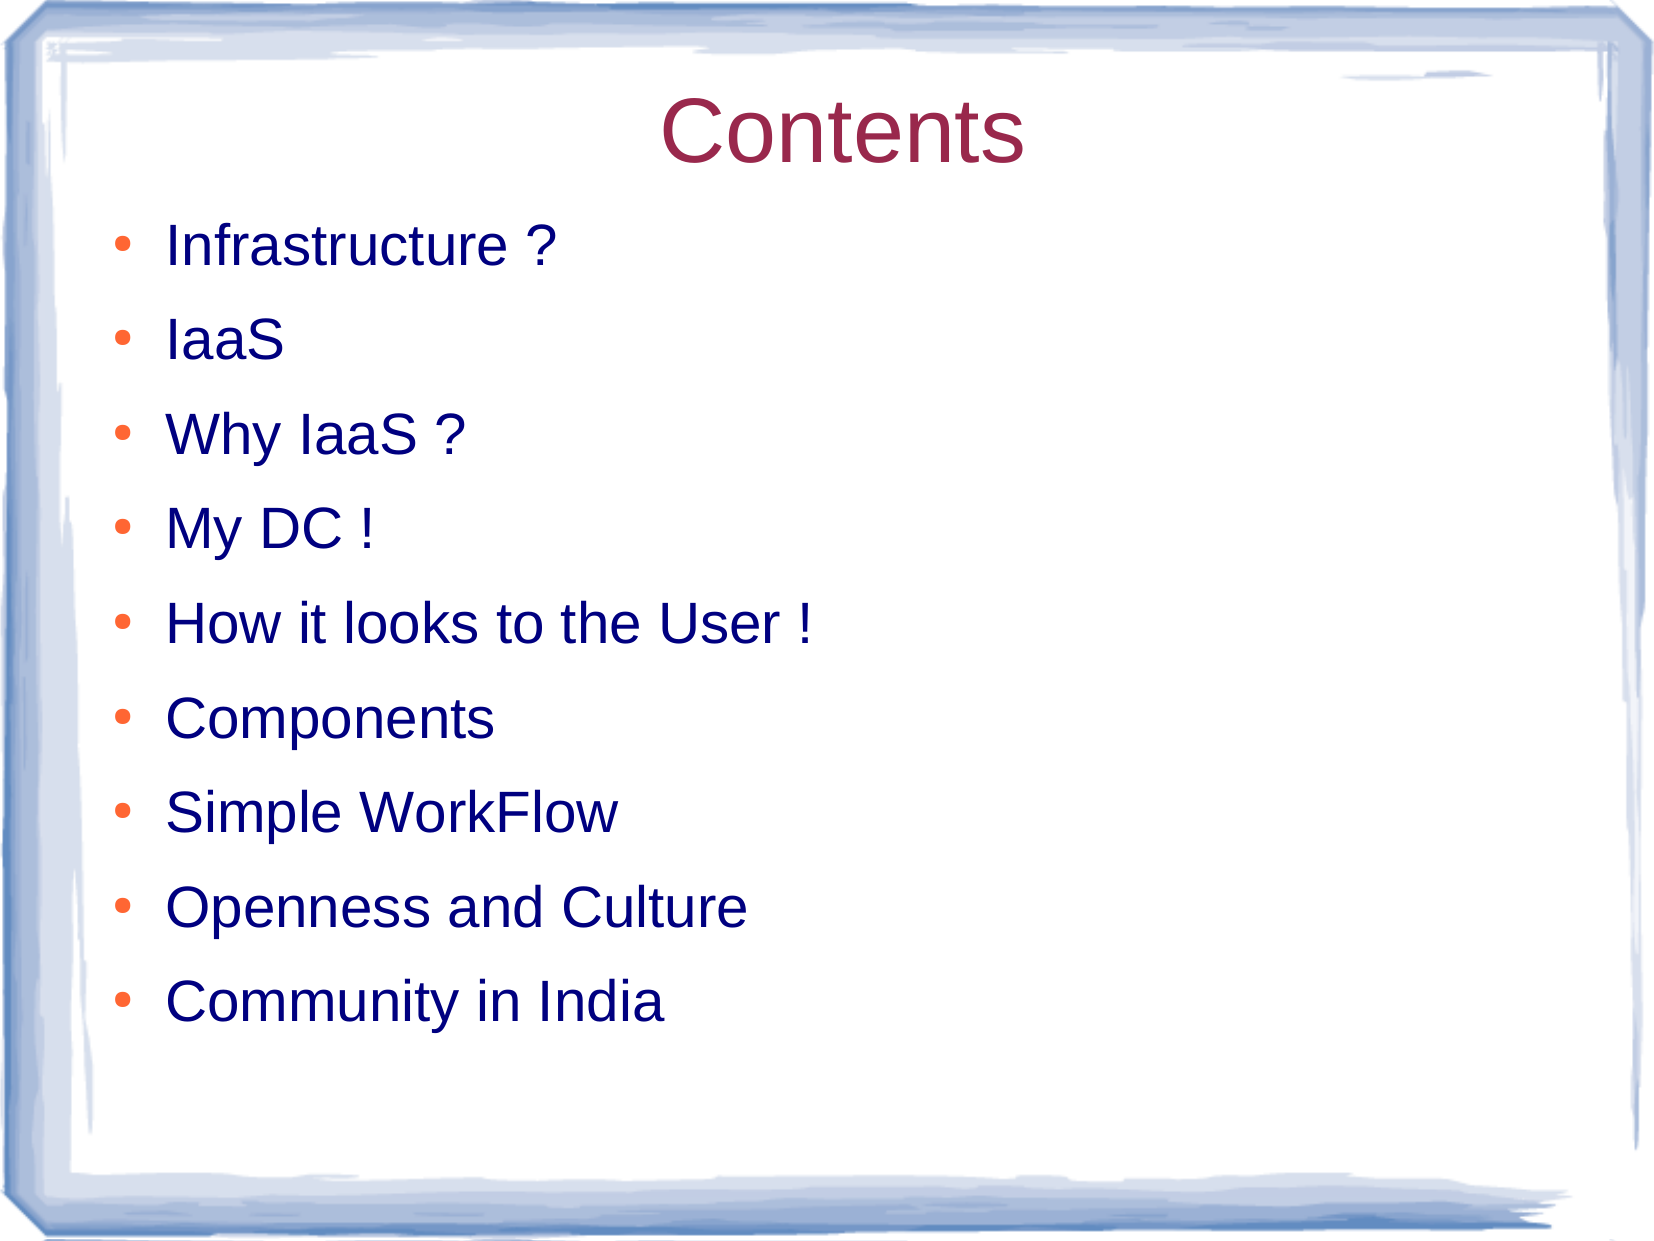

# Contents
Infrastructure ?
IaaS
Why IaaS ?
My DC !
How it looks to the User !
Components
Simple WorkFlow
Openness and Culture
Community in India